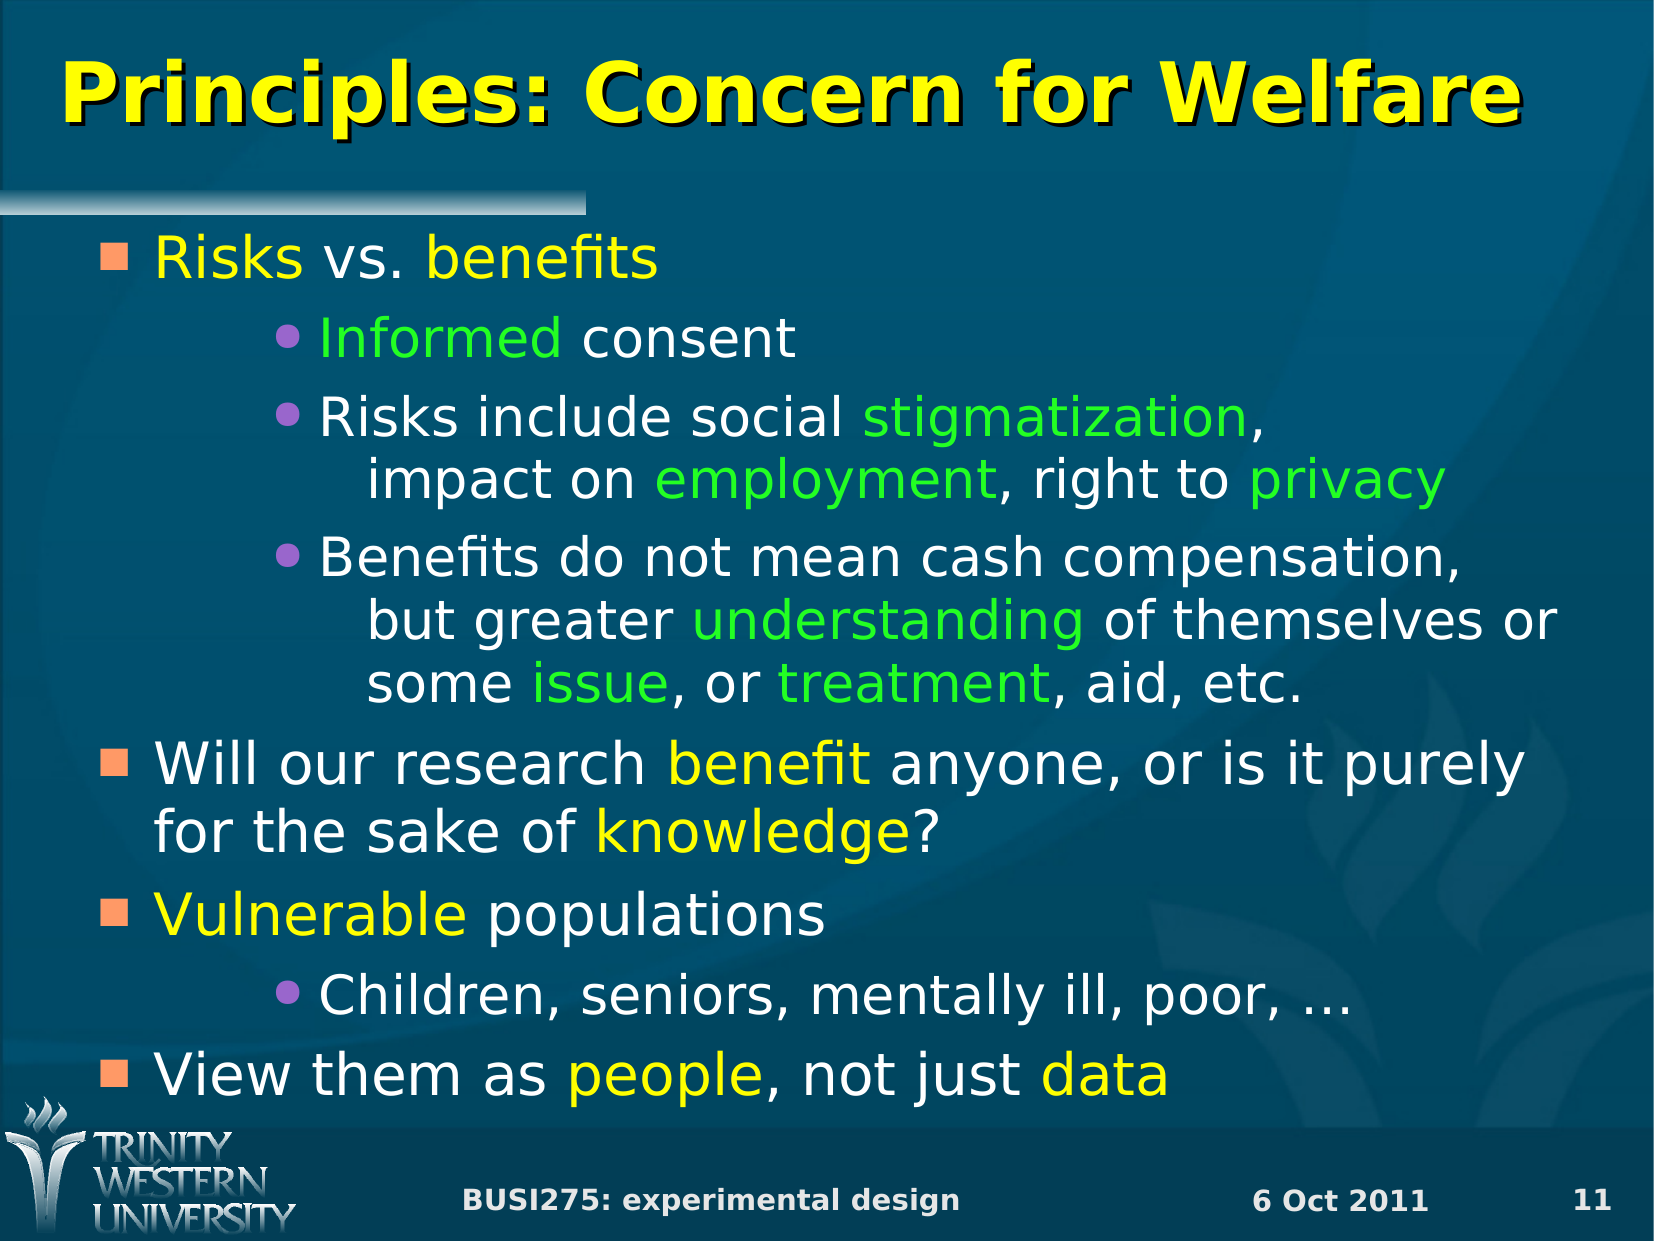

# Principles: Concern for Welfare
Risks vs. benefits
Informed consent
Risks include social stigmatization,
impact on employment, right to privacy
Benefits do not mean cash compensation, but greater understanding of themselves or some issue, or treatment, aid, etc.
Will our research benefit anyone, or is it purely for the sake of knowledge?
Vulnerable populations
Children, seniors, mentally ill, poor, …
View them as people, not just data
BUSI275: experimental design
6 Oct 2011
11